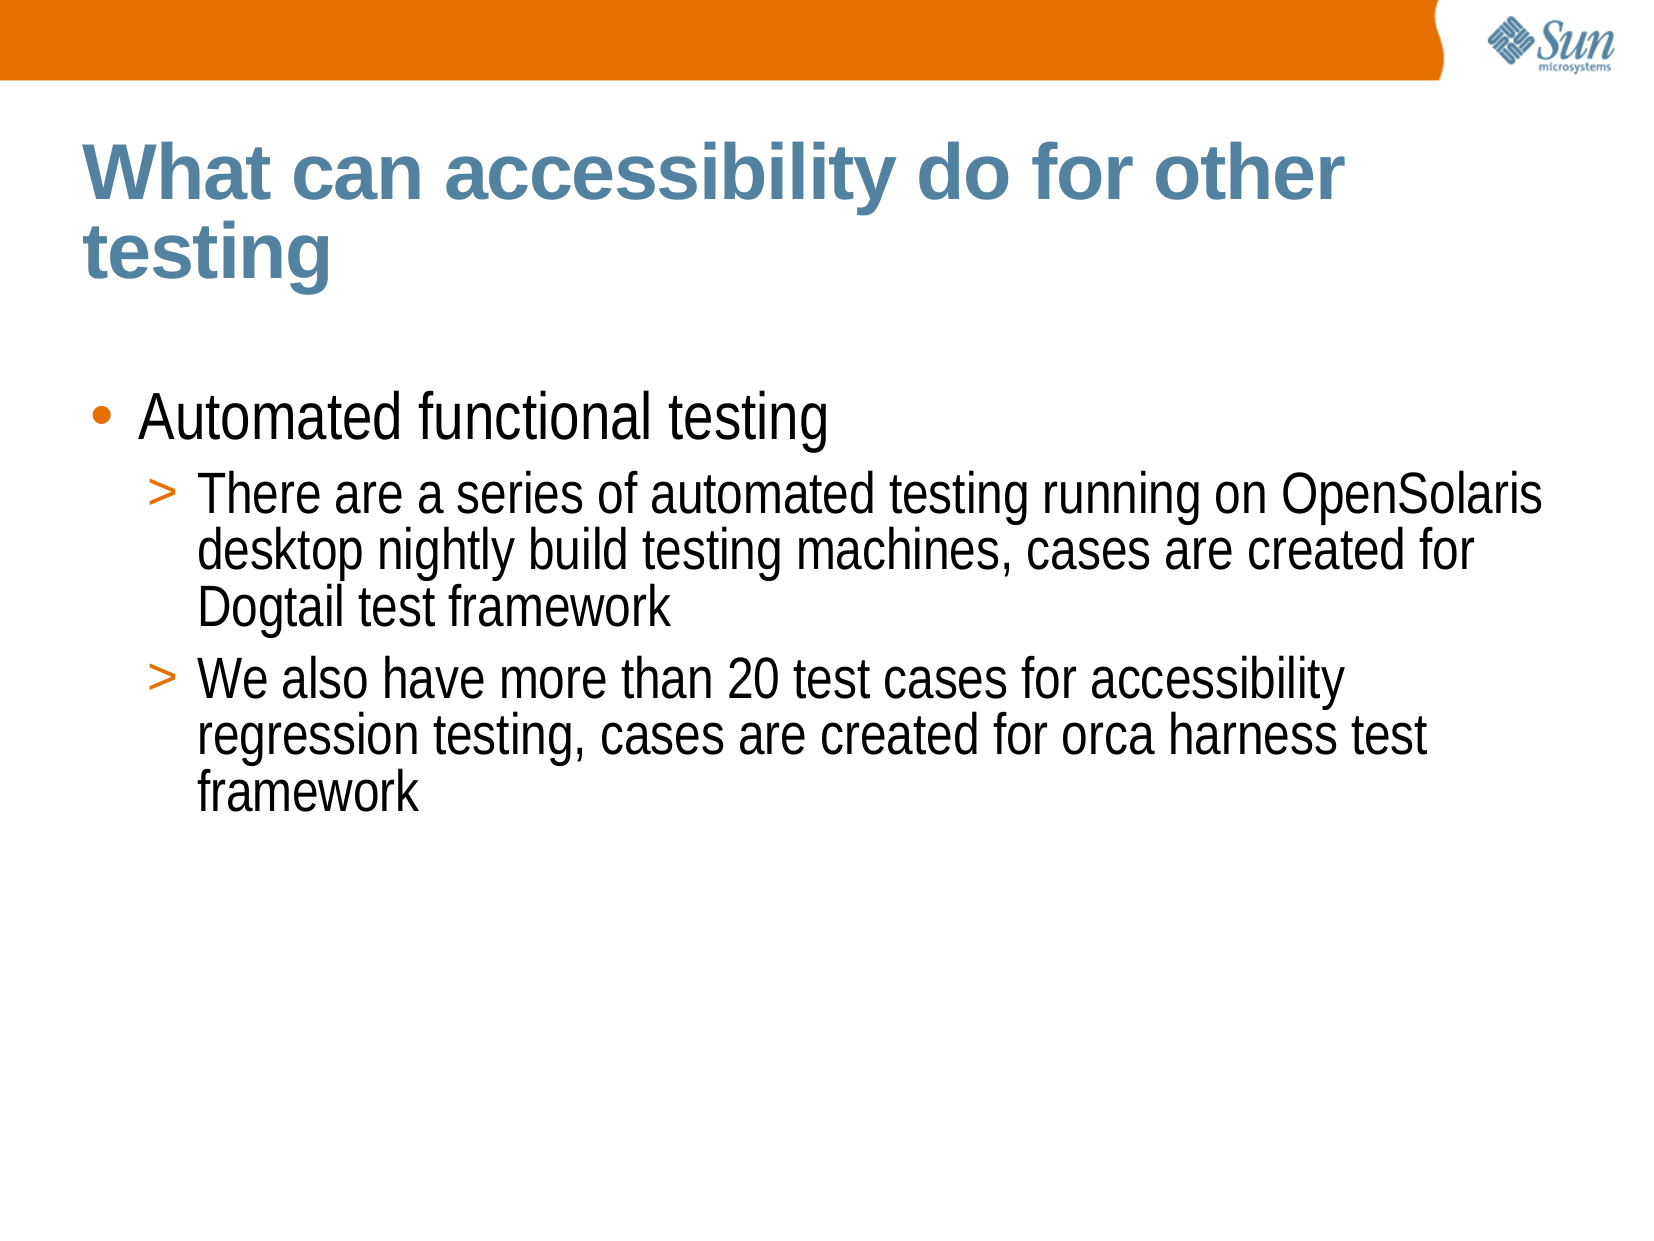

# What can accessibility do for other testing
Automated functional testing
There are a series of automated testing running on OpenSolaris desktop nightly build testing machines, cases are created for Dogtail test framework
We also have more than 20 test cases for accessibility regression testing, cases are created for orca harness test framework